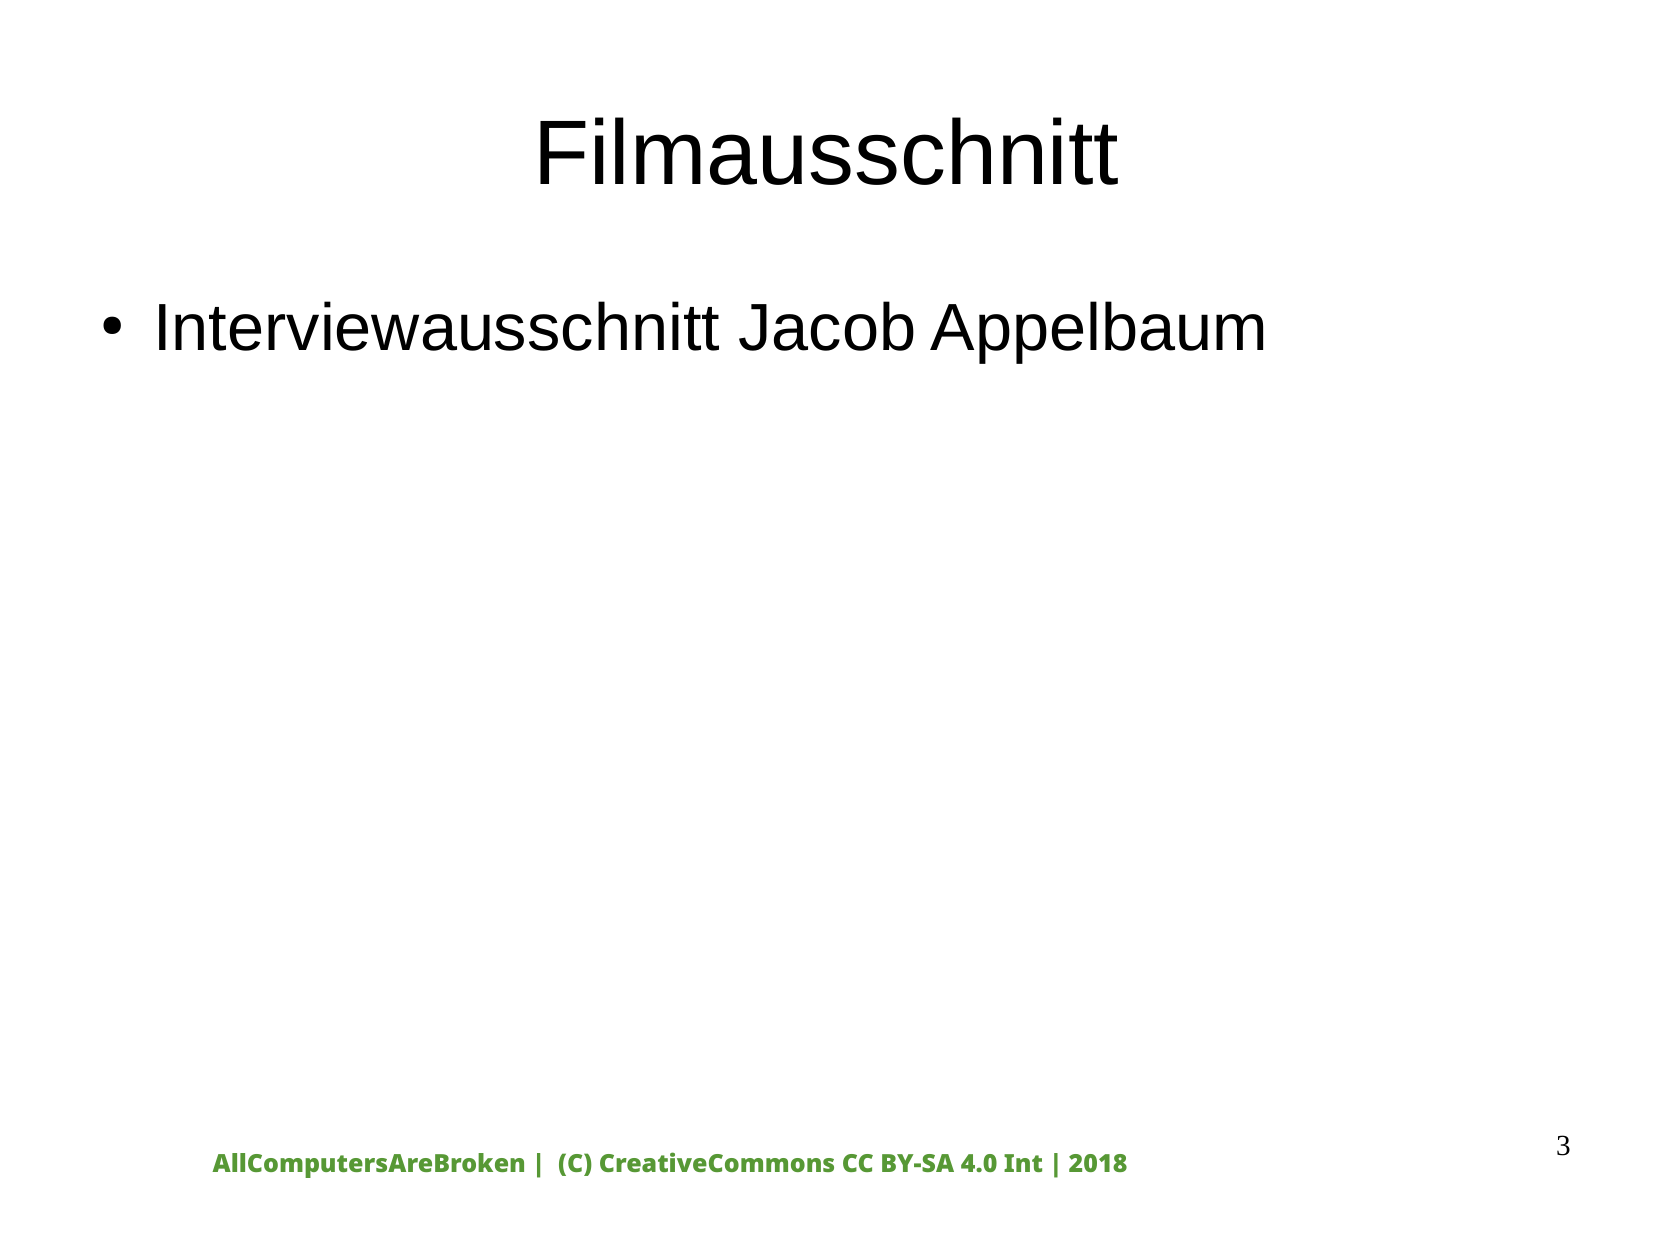

# Filmausschnitt
Interviewausschnitt Jacob Appelbaum
3
AllComputersAreBroken | benlason | (c) Creative Commons CC By-SA 4.0 Int